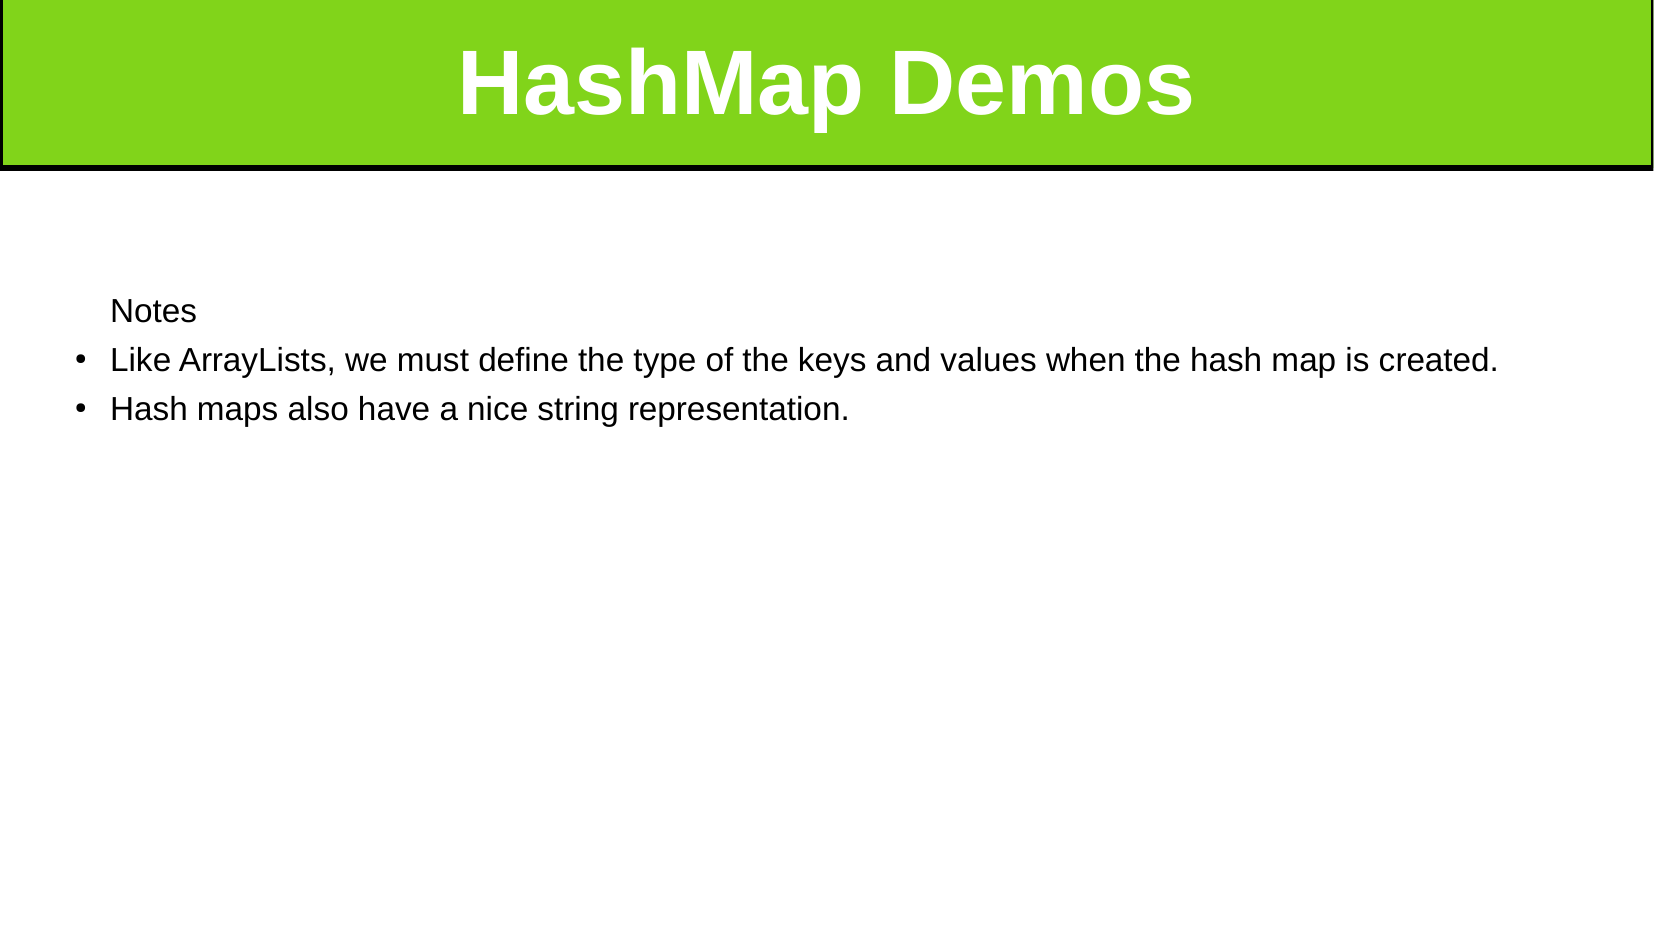

# HashMap Demos
Notes
Like ArrayLists, we must define the type of the keys and values when the hash map is created.
Hash maps also have a nice string representation.